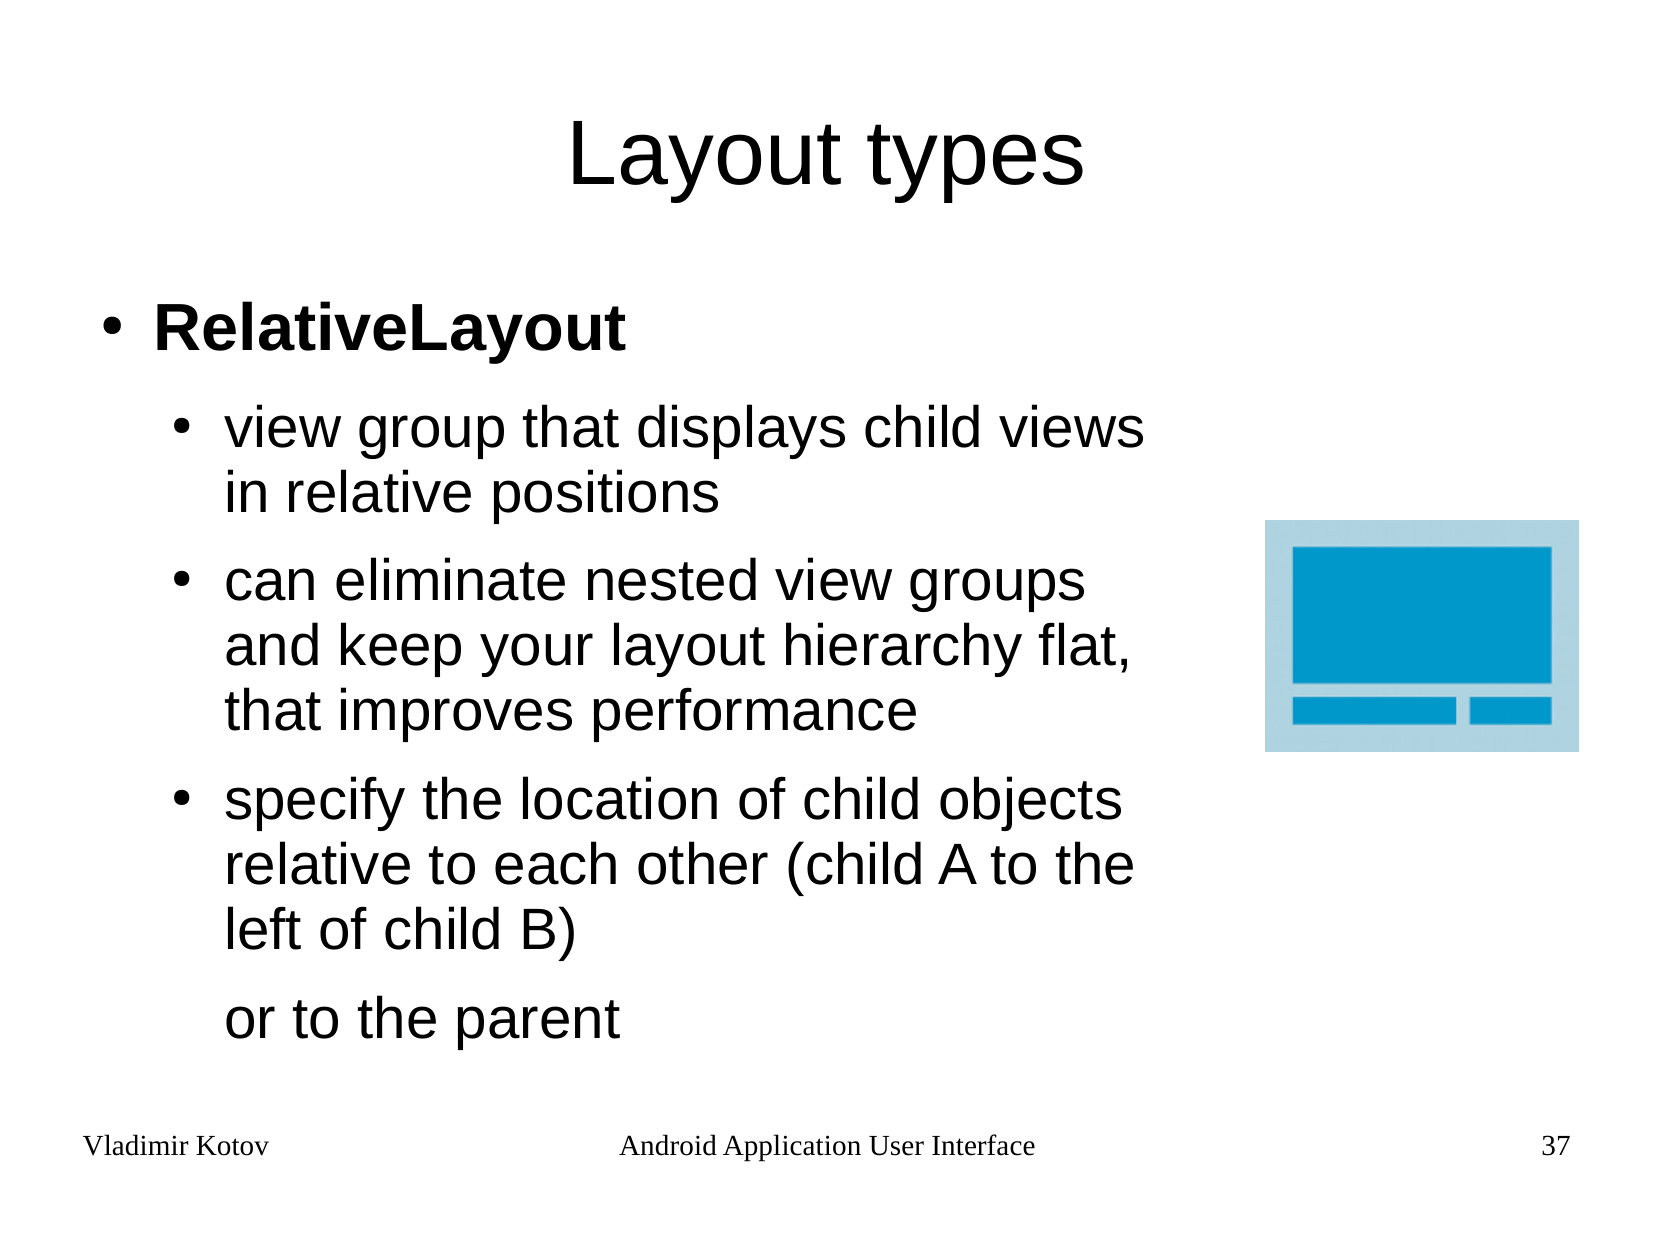

# Layout types
RelativeLayout
view group that displays child views in relative positions
can eliminate nested view groups and keep your layout hierarchy flat, that improves performance
specify the location of child objects relative to each other (child A to the left of child B)
or to the parent
Vladimir Kotov
Android Application User Interface
37